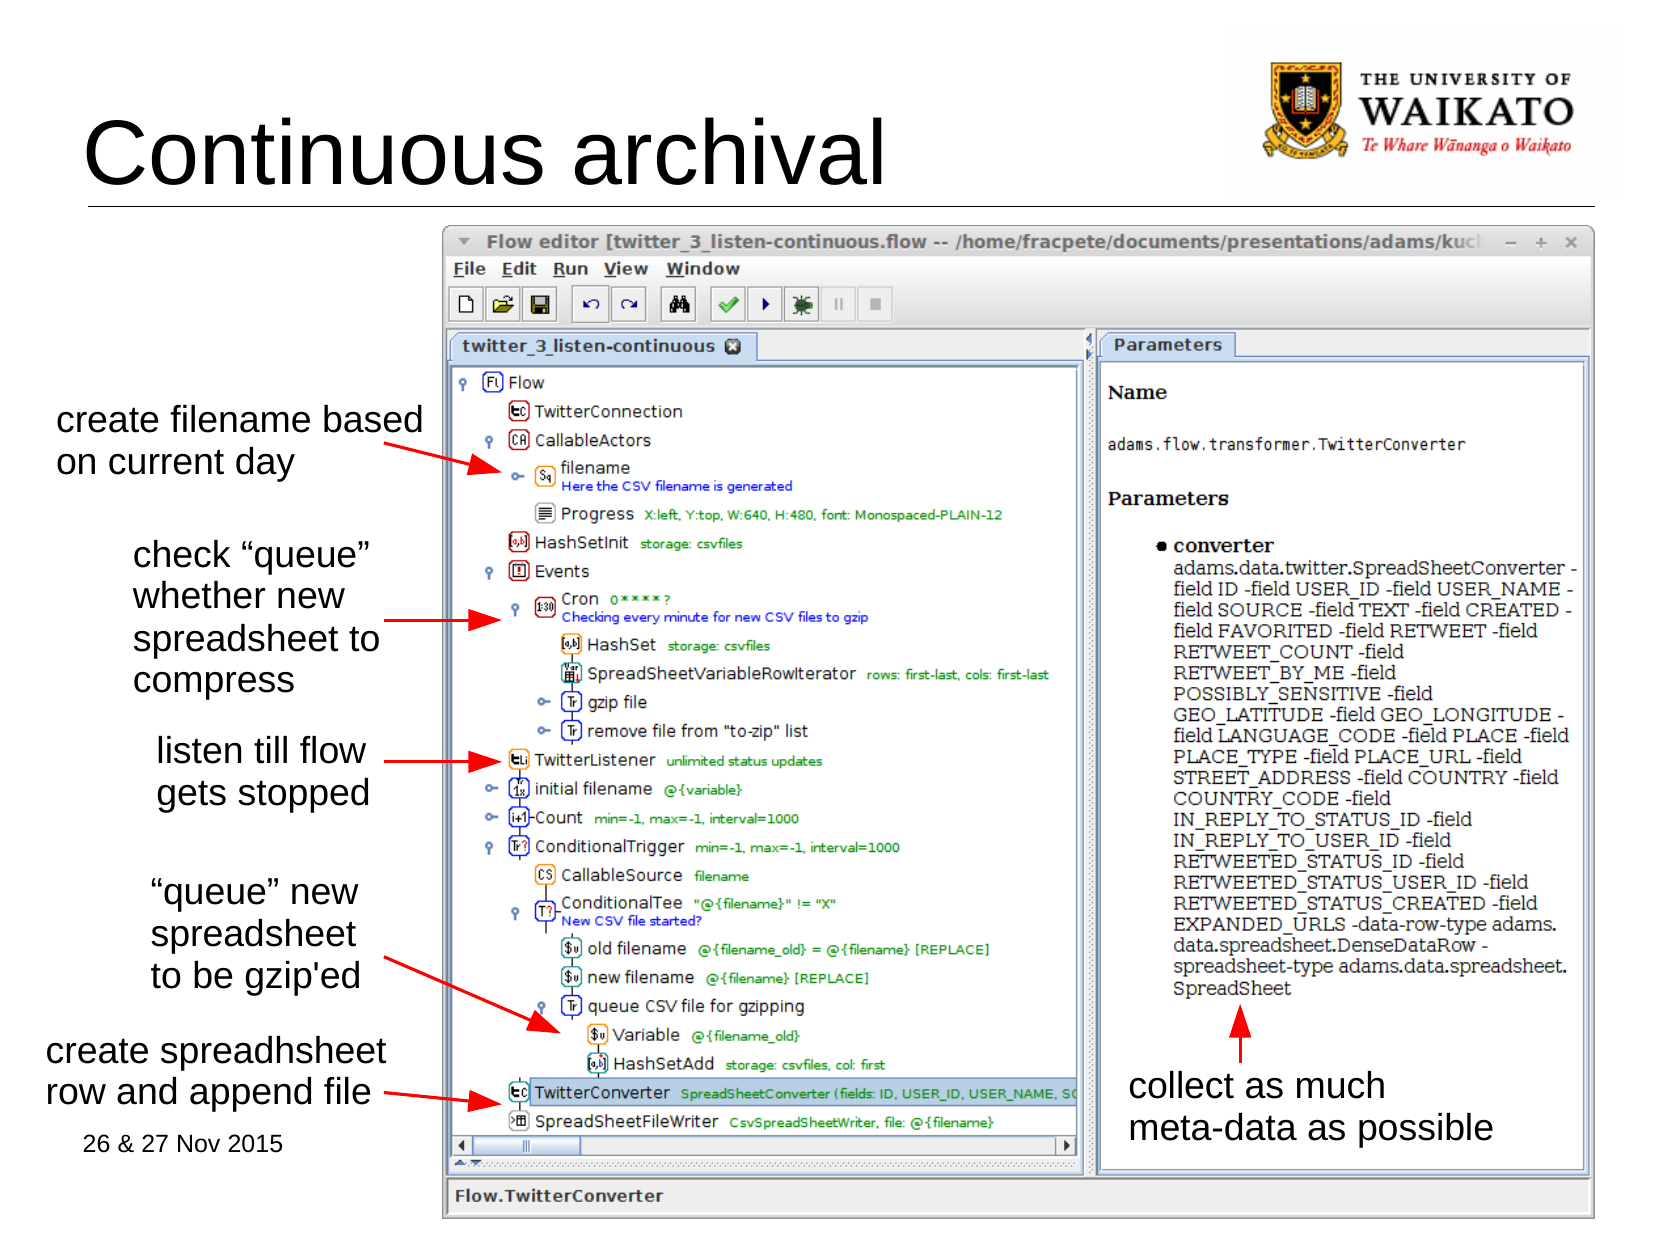

# Continuous archival
create filename based
on current day
check “queue”
whether new
spreadsheet to
compress
listen till flow
gets stopped
“queue” new
spreadsheet
to be gzip'ed
create spreadhsheet
row and append file
collect as much
meta-data as possible
26 & 27 Nov 2015
Peter Reutemann
12